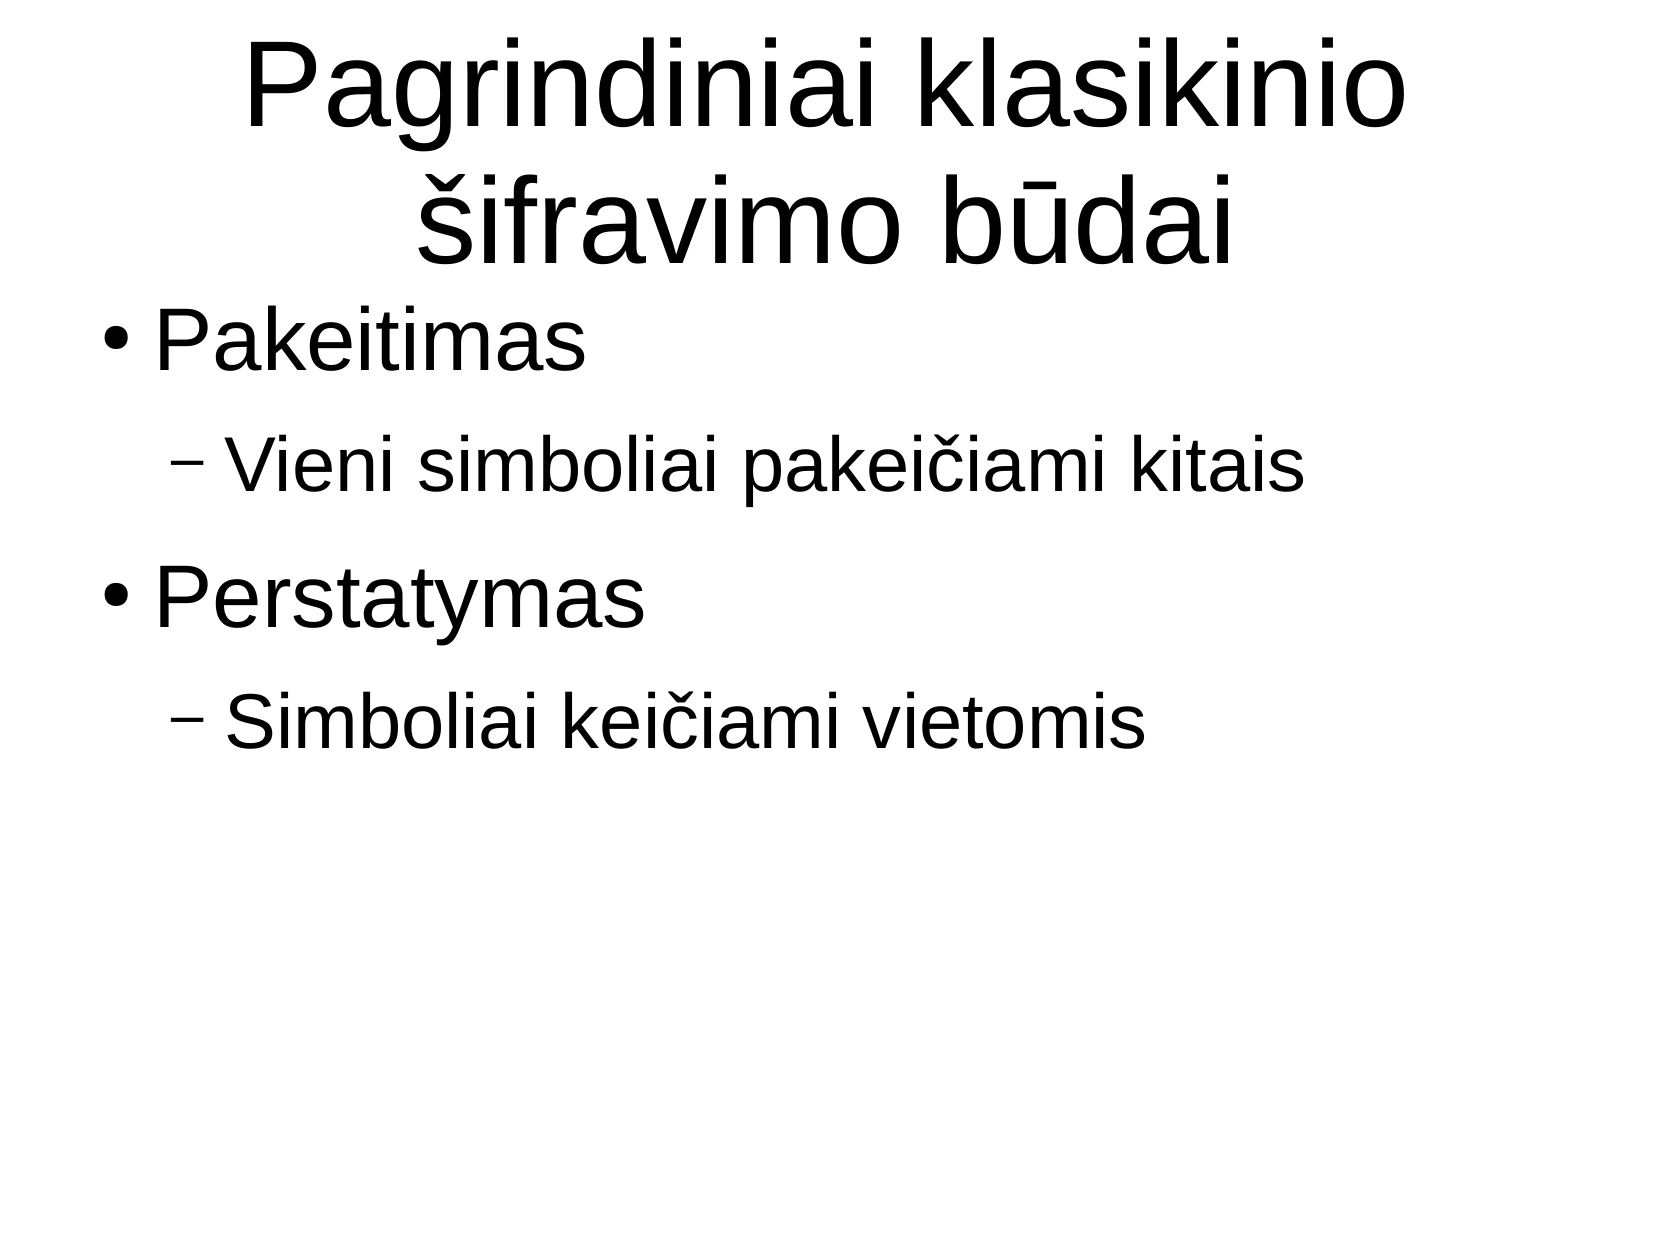

# Pagrindiniai klasikinio šifravimo būdai
Pakeitimas
Vieni simboliai pakeičiami kitais
Perstatymas
Simboliai keičiami vietomis